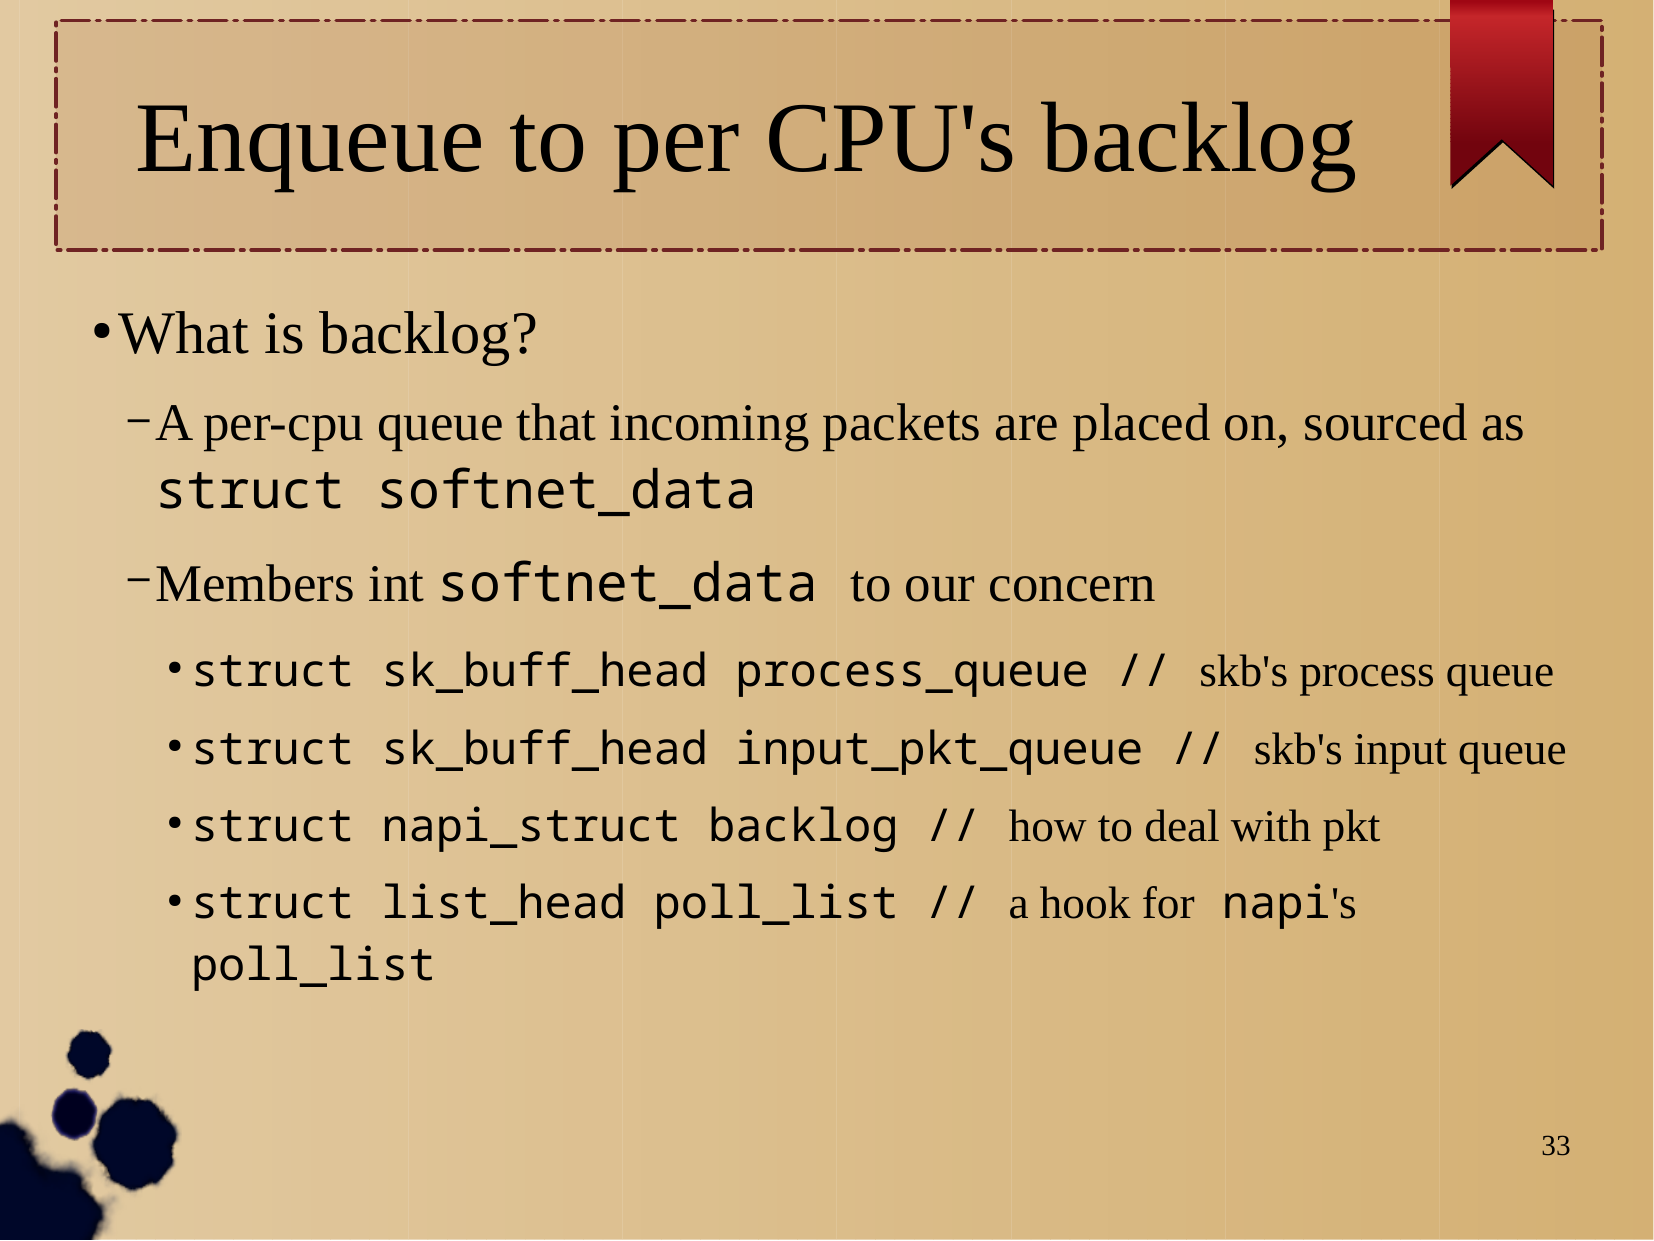

# Enqueue to per CPU's backlog
What is backlog?
A per-cpu queue that incoming packets are placed on, sourced as struct softnet_data
Members int softnet_data to our concern
struct sk_buff_head process_queue // skb's process queue
struct sk_buff_head input_pkt_queue // skb's input queue
struct napi_struct backlog // how to deal with pkt
struct list_head poll_list // a hook for napi's poll_list
33